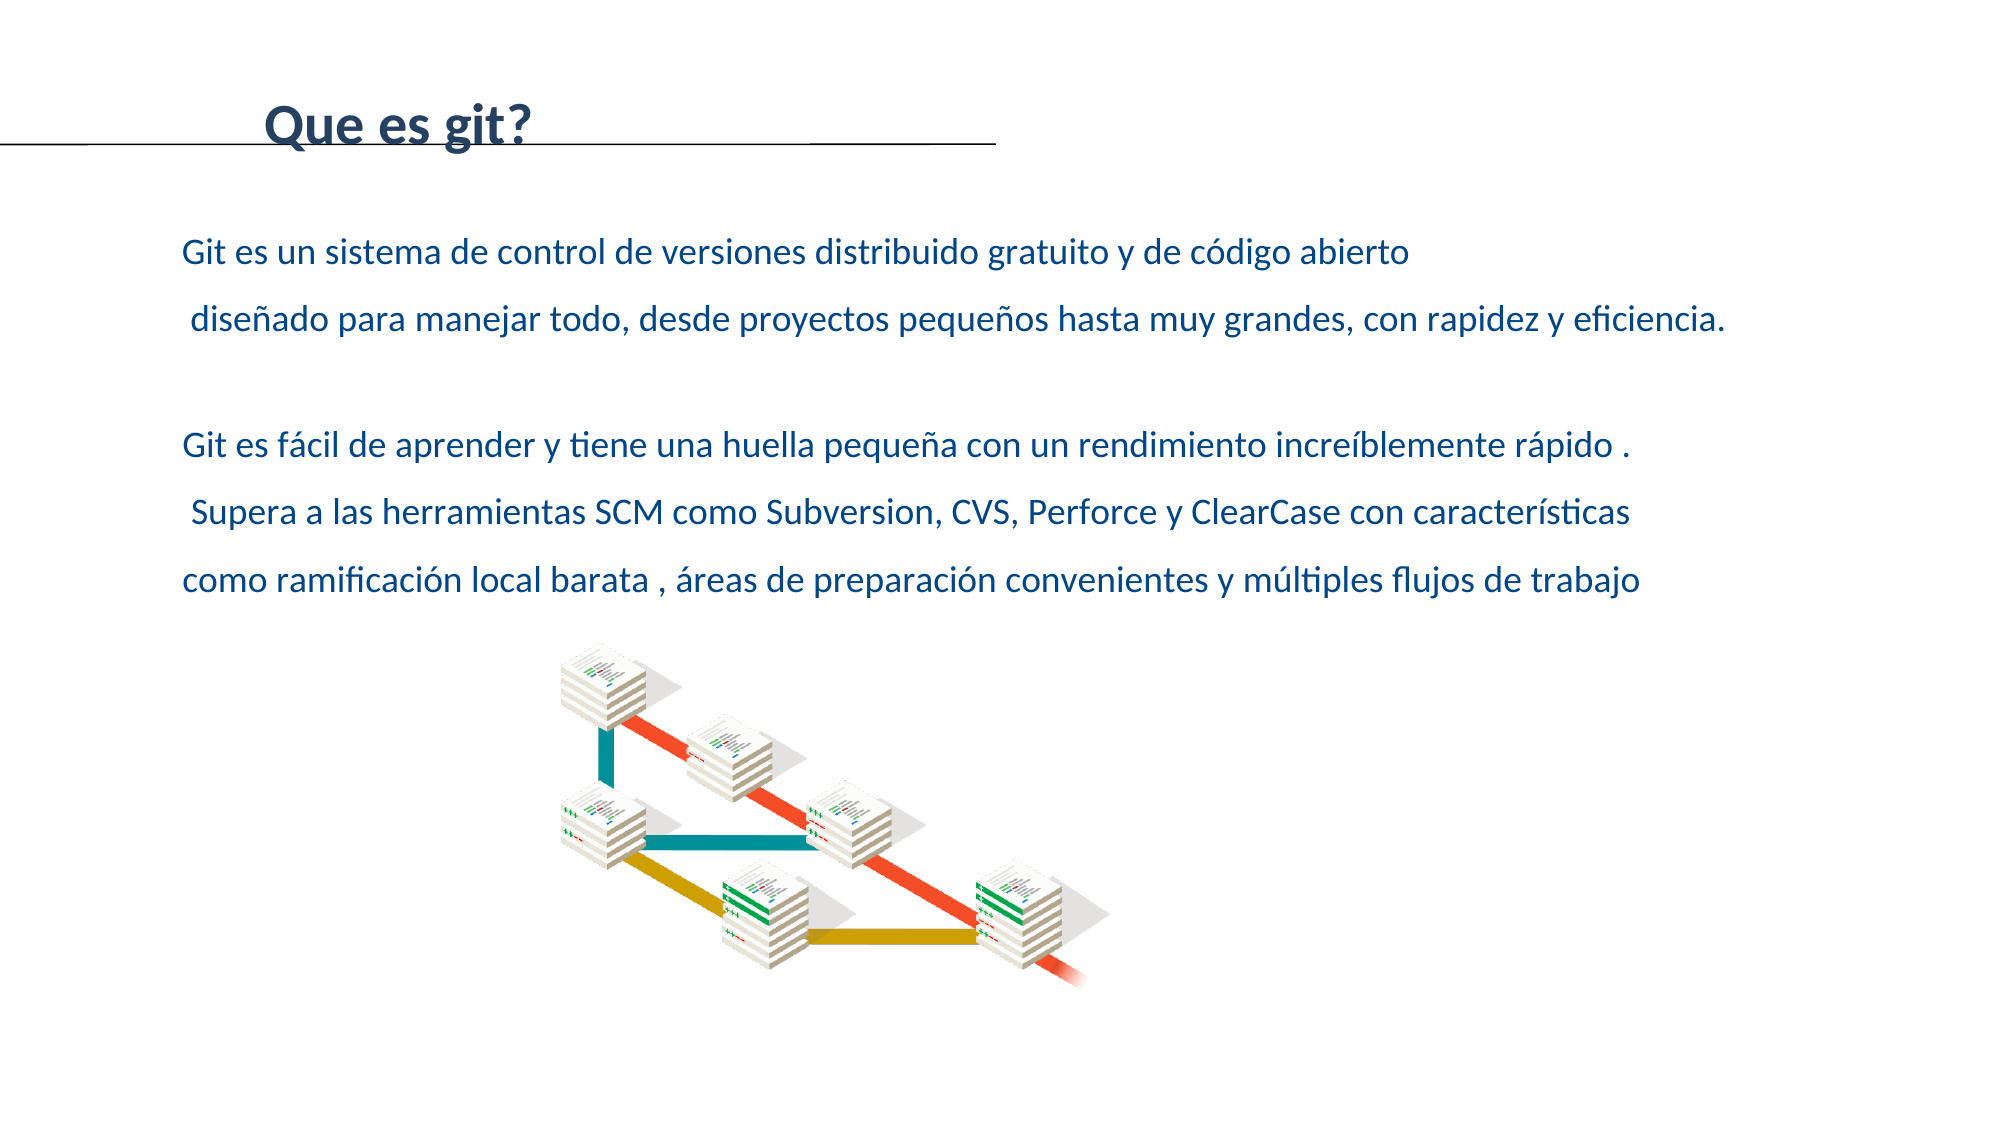

Que es git?
Git es un sistema de control de versiones distribuido gratuito y de código abierto
 diseñado para manejar todo, desde proyectos pequeños hasta muy grandes, con rapidez y eficiencia.
Git es fácil de aprender y tiene una huella pequeña con un rendimiento increíblemente rápido .
 Supera a las herramientas SCM como Subversion, CVS, Perforce y ClearCase con características
como ramificación local barata , áreas de preparación convenientes y múltiples flujos de trabajo